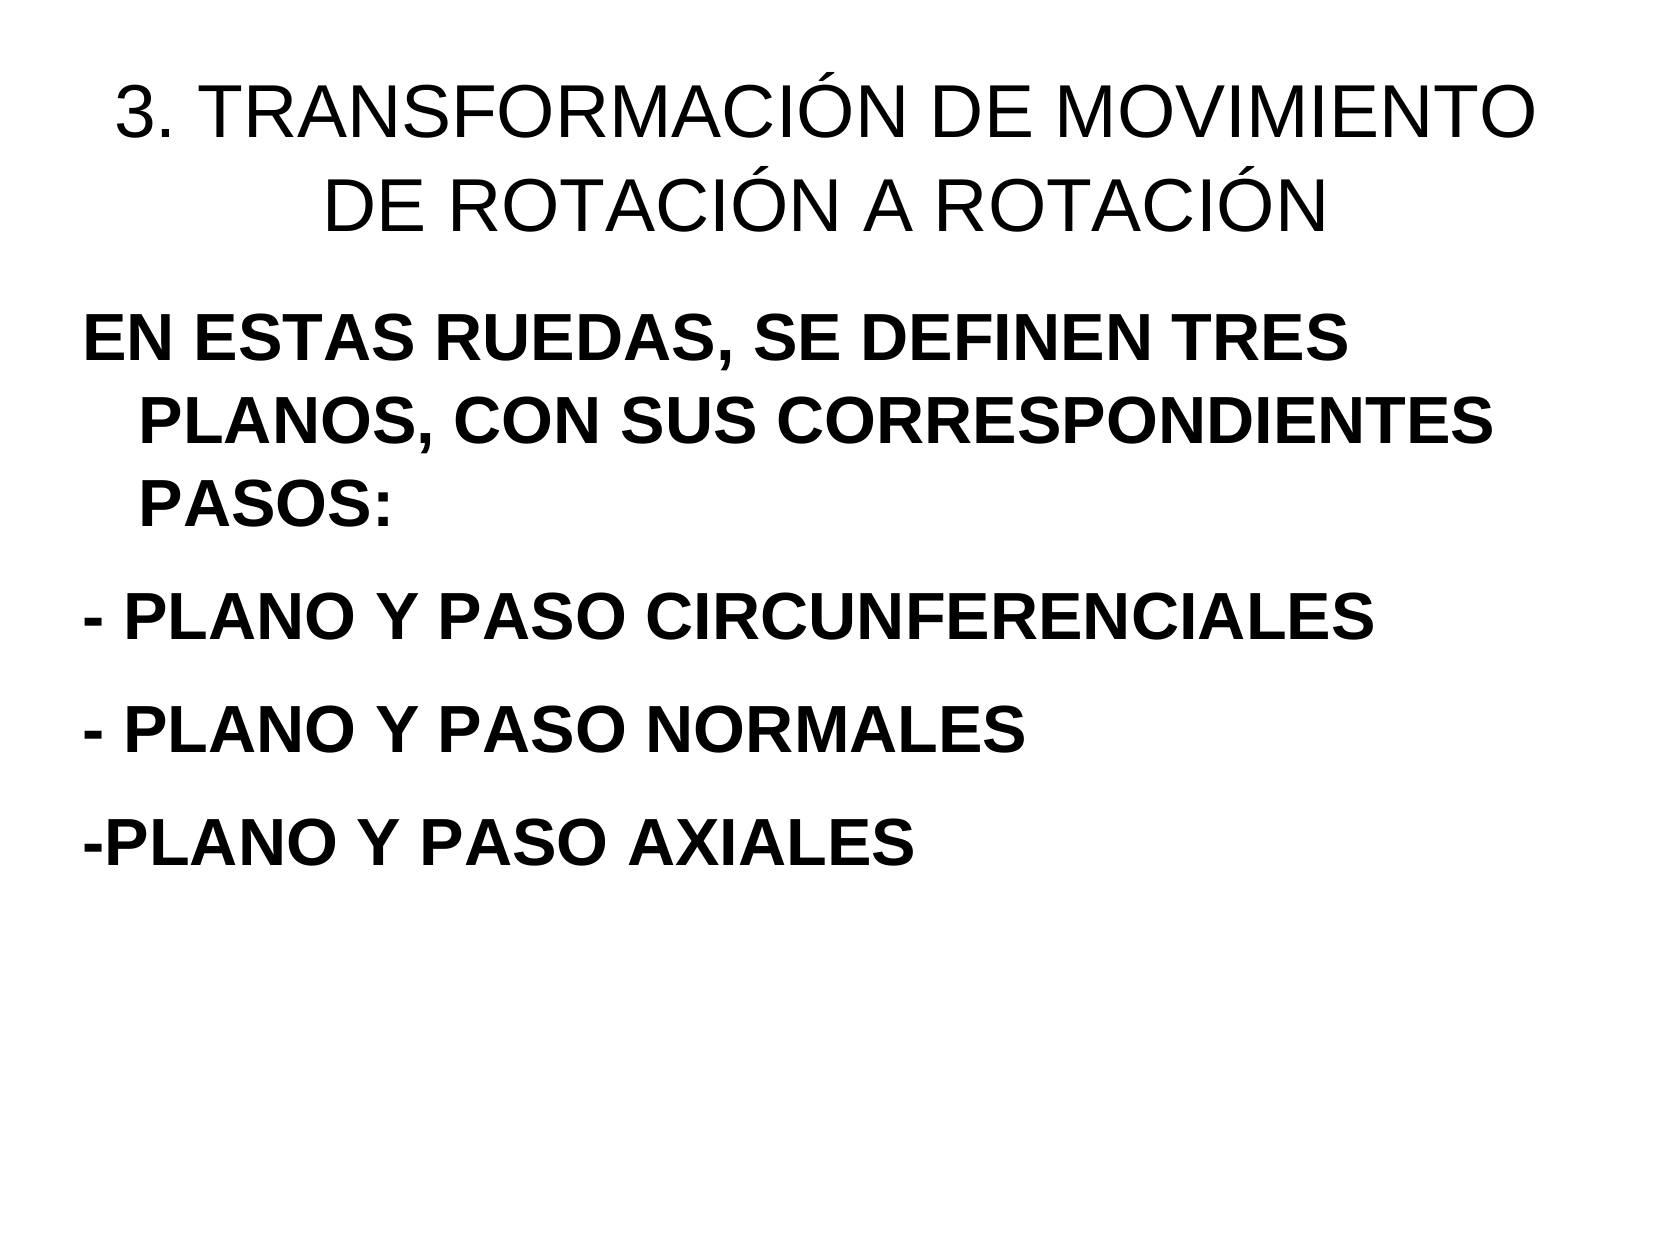

# 3. TRANSFORMACIÓN DE MOVIMIENTO DE ROTACIÓN A ROTACIÓN
EN ESTAS RUEDAS, SE DEFINEN TRES PLANOS, CON SUS CORRESPONDIENTES PASOS:
- PLANO Y PASO CIRCUNFERENCIALES
- PLANO Y PASO NORMALES
-PLANO Y PASO AXIALES